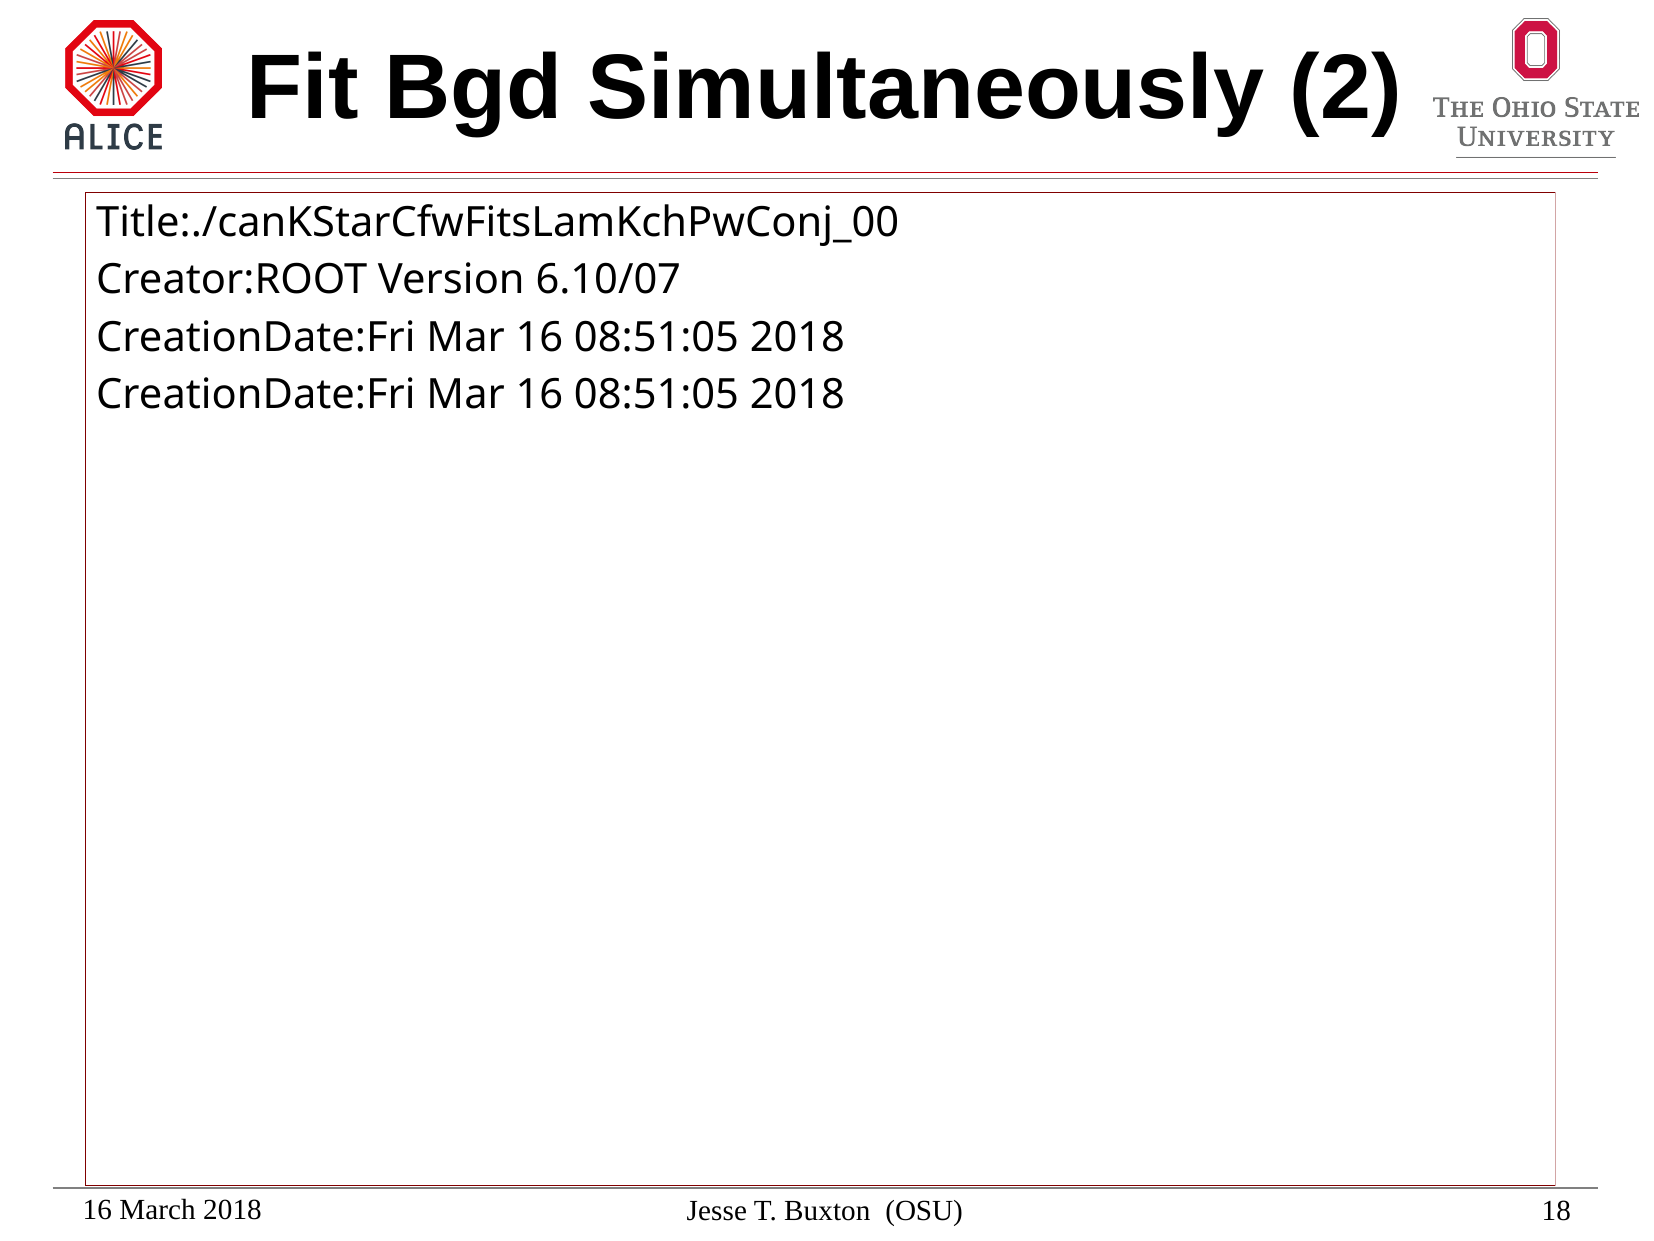

# Fit Bgd Simultaneously (2)
16 March 2018
Jesse T. Buxton (OSU)
18